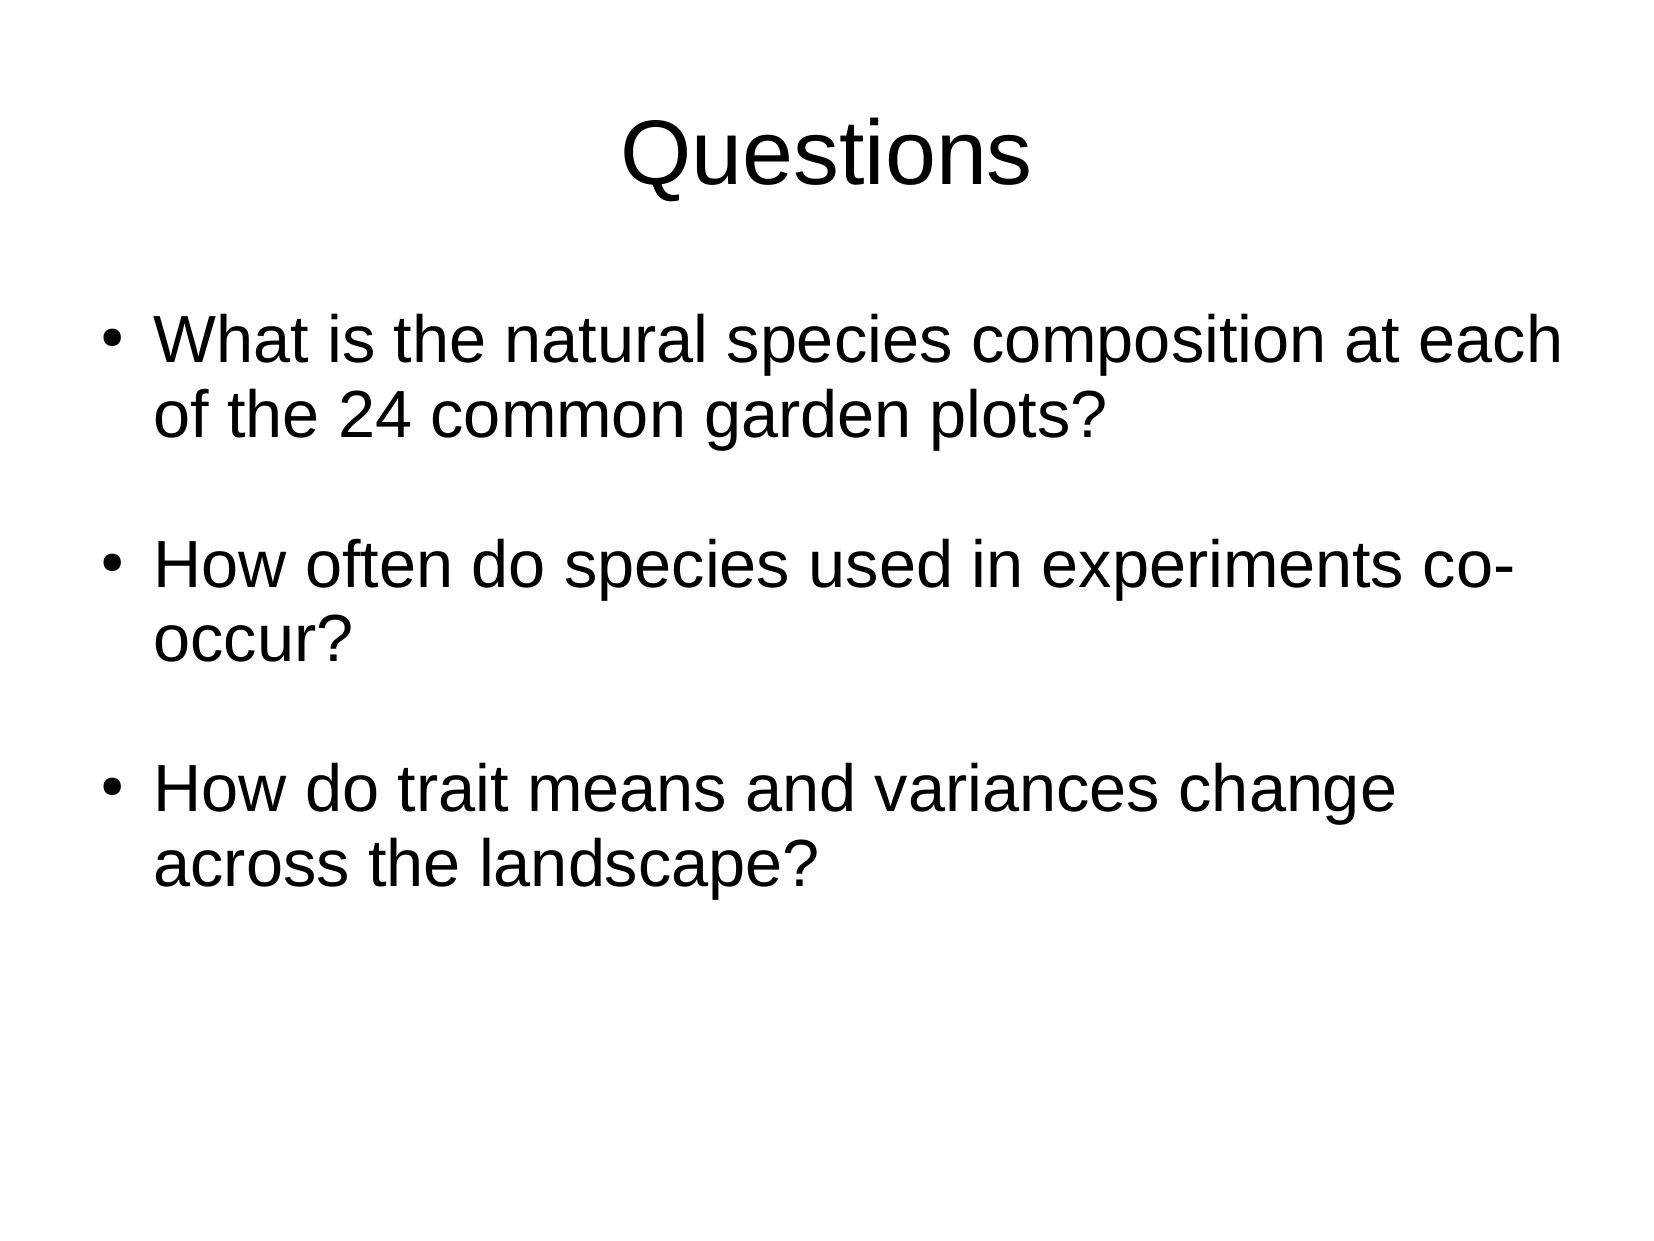

# Questions
What is the natural species composition at each of the 24 common garden plots?
How often do species used in experiments co-occur?
How do trait means and variances change across the landscape?